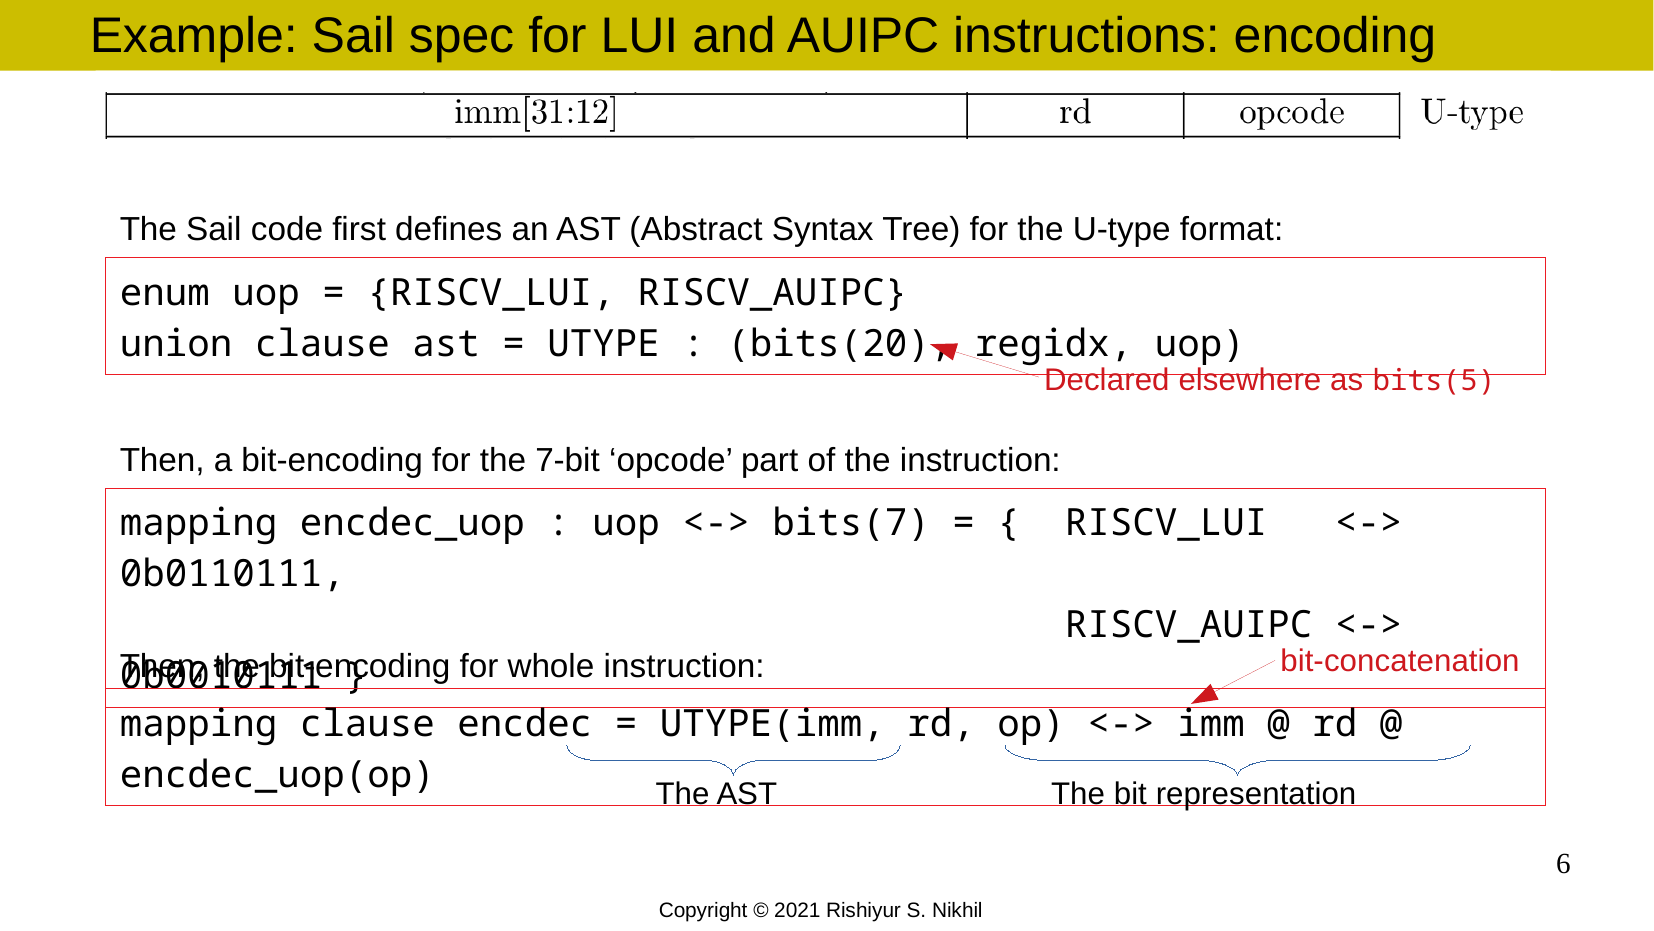

Example: Sail spec for LUI and AUIPC instructions: encoding
The Sail code first defines an AST (Abstract Syntax Tree) for the U-type format:
enum uop = {RISCV_LUI, RISCV_AUIPC}
union clause ast = UTYPE : (bits(20), regidx, uop)
Declared elsewhere as bits(5)
Then, a bit-encoding for the 7-bit ‘opcode’ part of the instruction:
mapping encdec_uop : uop <-> bits(7) = { RISCV_LUI <-> 0b0110111,
 RISCV_AUIPC <-> 0b0010111 }
bit-concatenation
Then, the bit-encoding for whole instruction:
mapping clause encdec = UTYPE(imm, rd, op) <-> imm @ rd @ encdec_uop(op)
The bit representation
The AST
6